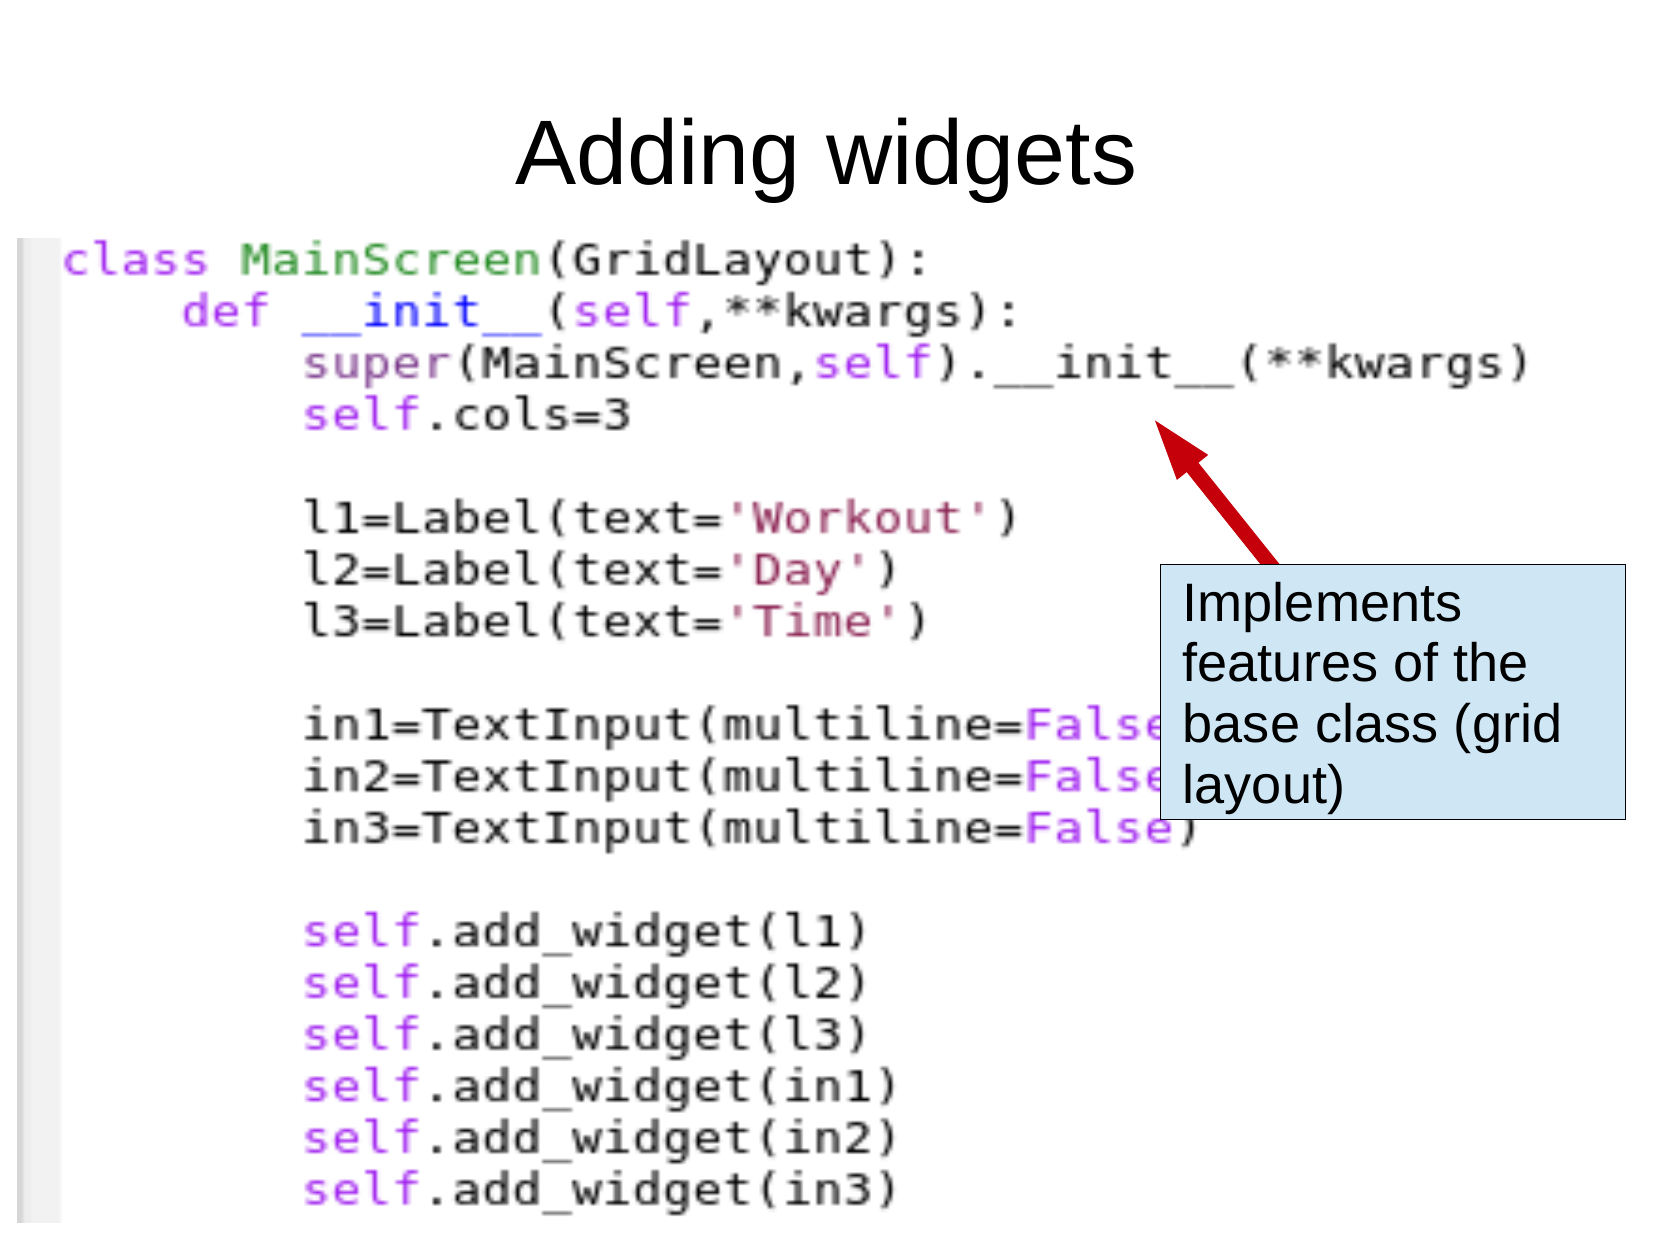

# Adding widgets
Implements features of the base class (grid layout)